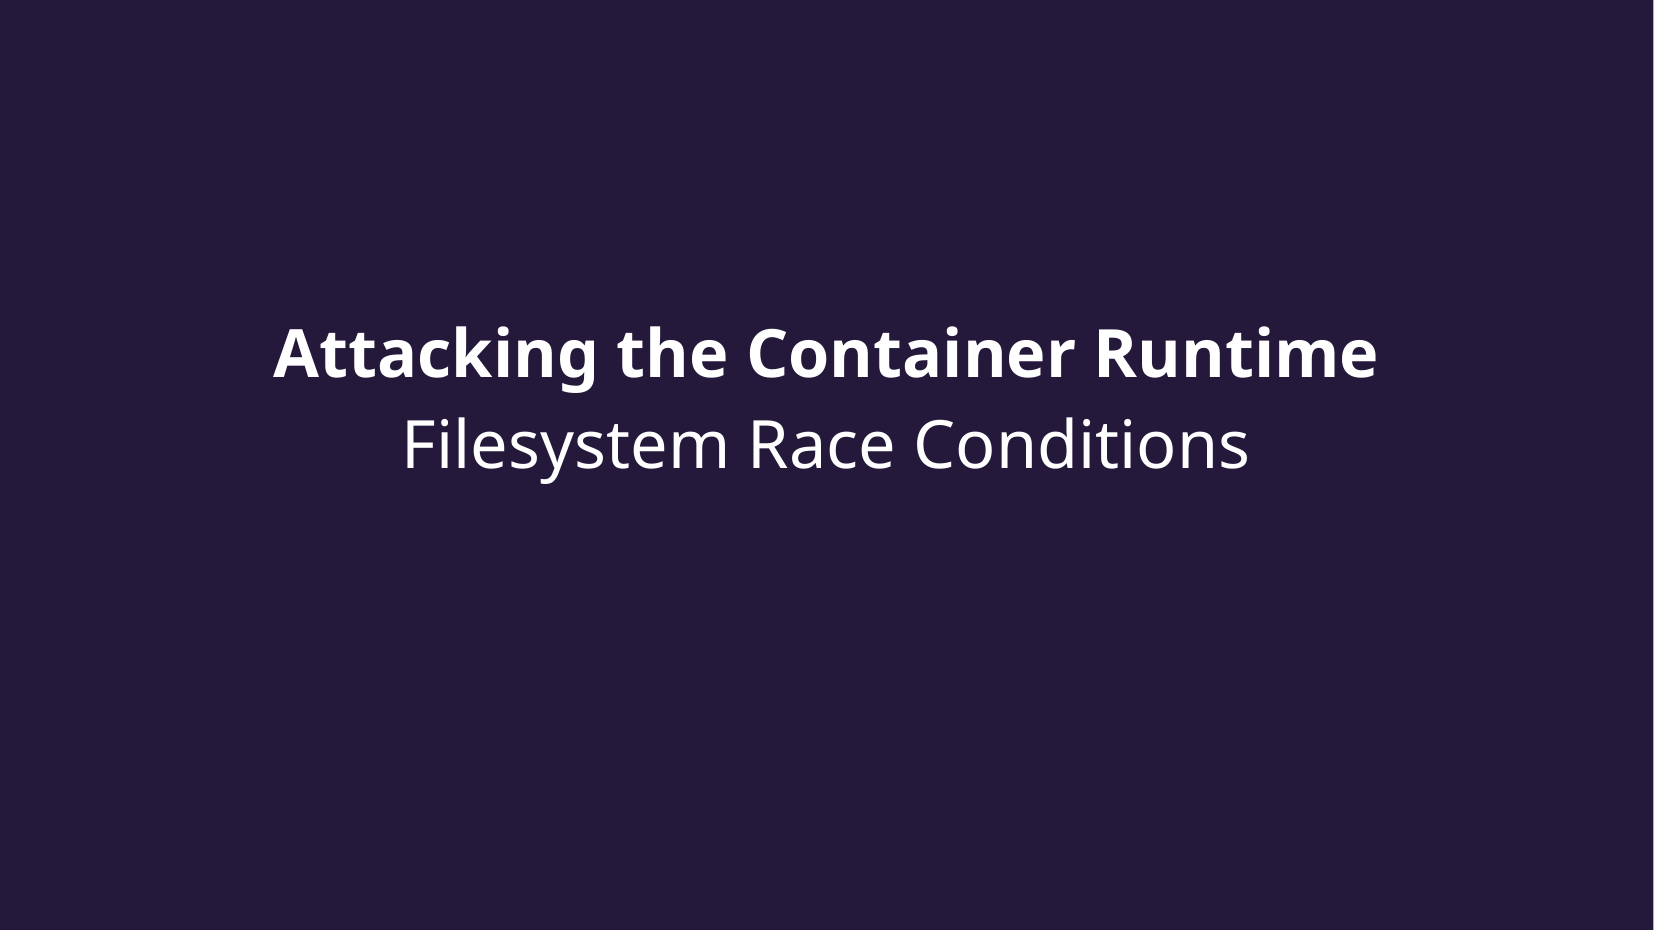

# Attacking the Container Runtime
Filesystem Race Conditions